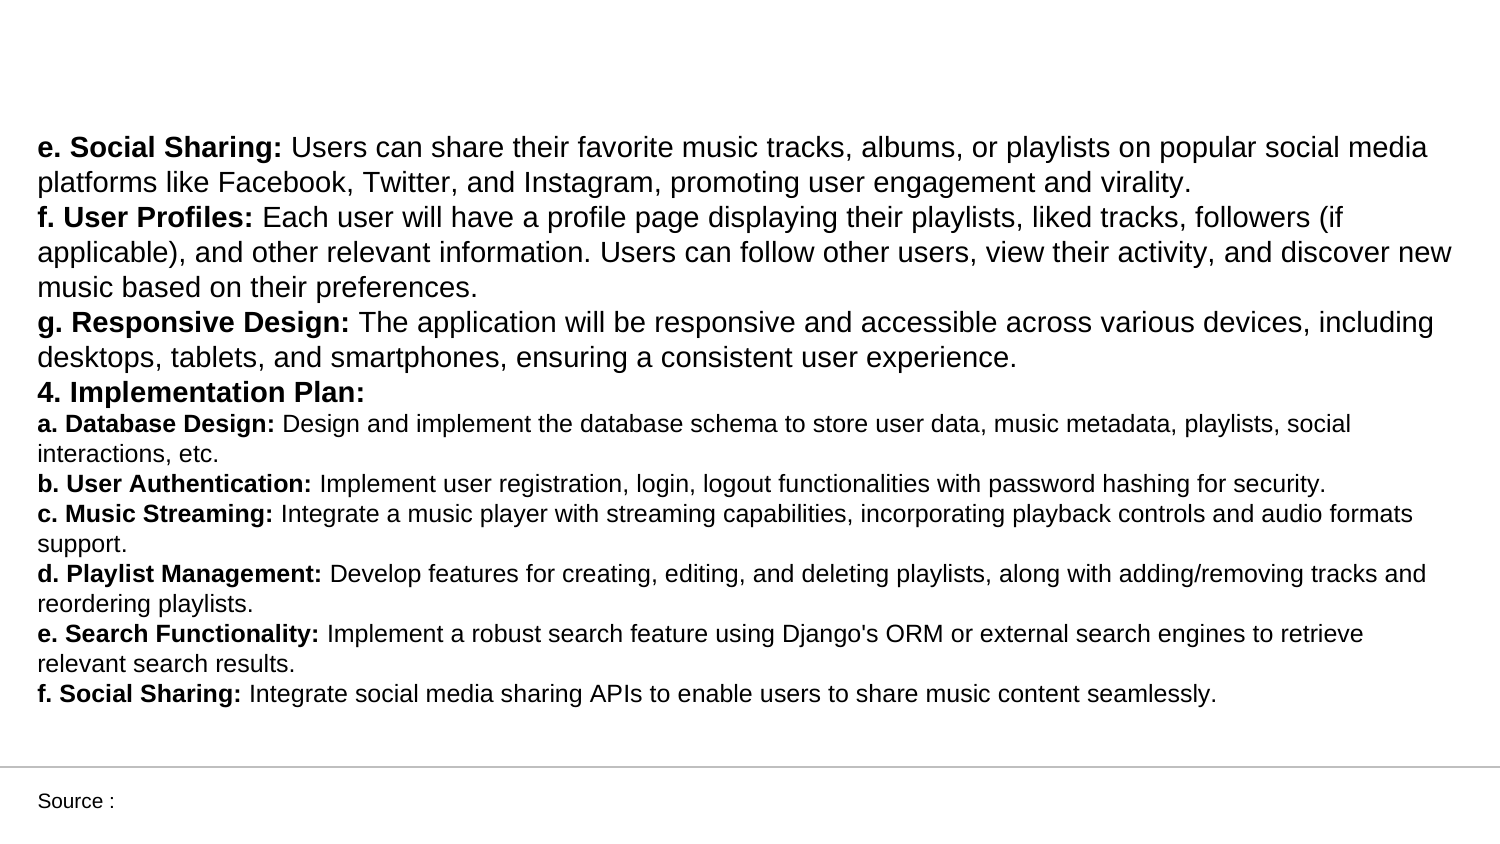

e. Social Sharing: Users can share their favorite music tracks, albums, or playlists on popular social media platforms like Facebook, Twitter, and Instagram, promoting user engagement and virality.
f. User Profiles: Each user will have a profile page displaying their playlists, liked tracks, followers (if applicable), and other relevant information. Users can follow other users, view their activity, and discover new music based on their preferences.
g. Responsive Design: The application will be responsive and accessible across various devices, including desktops, tablets, and smartphones, ensuring a consistent user experience.
4. Implementation Plan:
a. Database Design: Design and implement the database schema to store user data, music metadata, playlists, social interactions, etc.
b. User Authentication: Implement user registration, login, logout functionalities with password hashing for security.
c. Music Streaming: Integrate a music player with streaming capabilities, incorporating playback controls and audio formats support.
d. Playlist Management: Develop features for creating, editing, and deleting playlists, along with adding/removing tracks and reordering playlists.
e. Search Functionality: Implement a robust search feature using Django's ORM or external search engines to retrieve relevant search results.
f. Social Sharing: Integrate social media sharing APIs to enable users to share music content seamlessly.
Source :